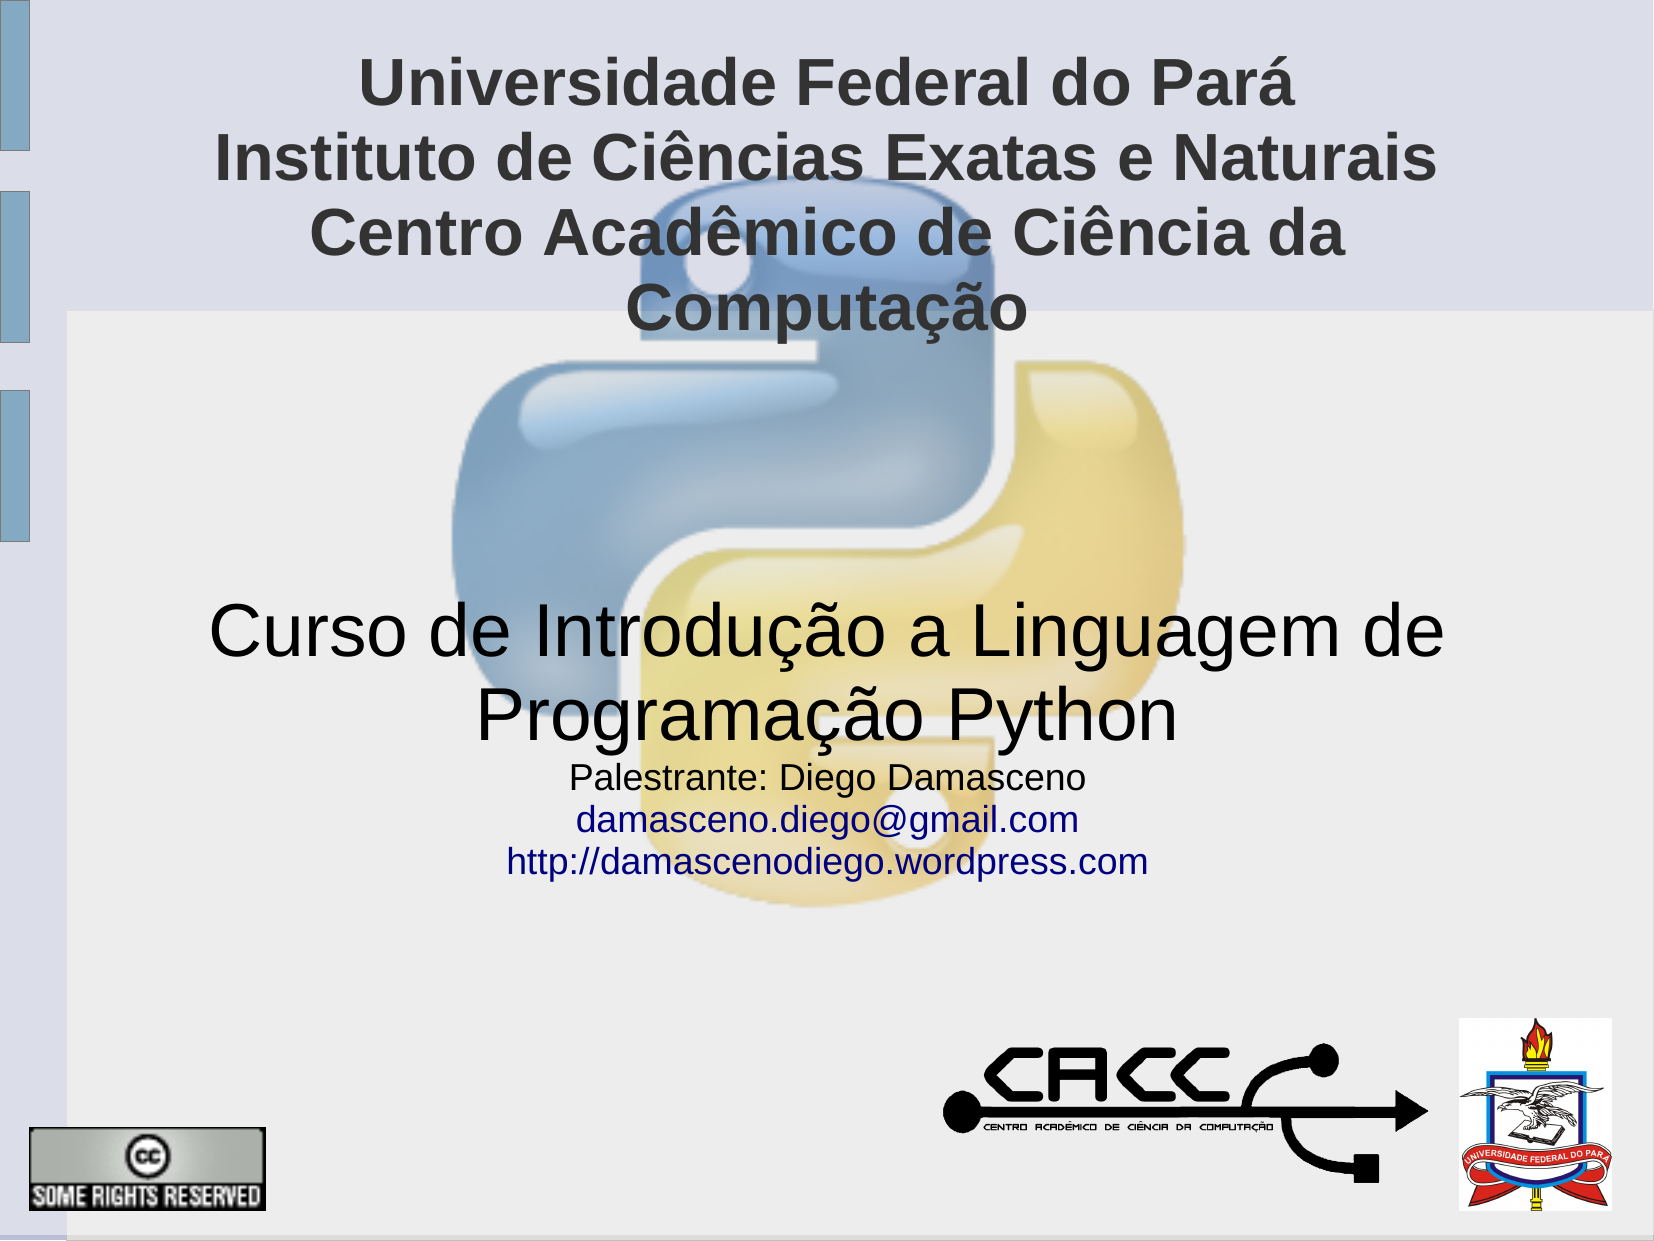

# Universidade Federal do Pará Instituto de Ciências Exatas e Naturais Centro Acadêmico de Ciência da Computação
Curso de Introdução a Linguagem de Programação Python
Palestrante: Diego Damasceno
damasceno.diego@gmail.com
http://damascenodiego.wordpress.com